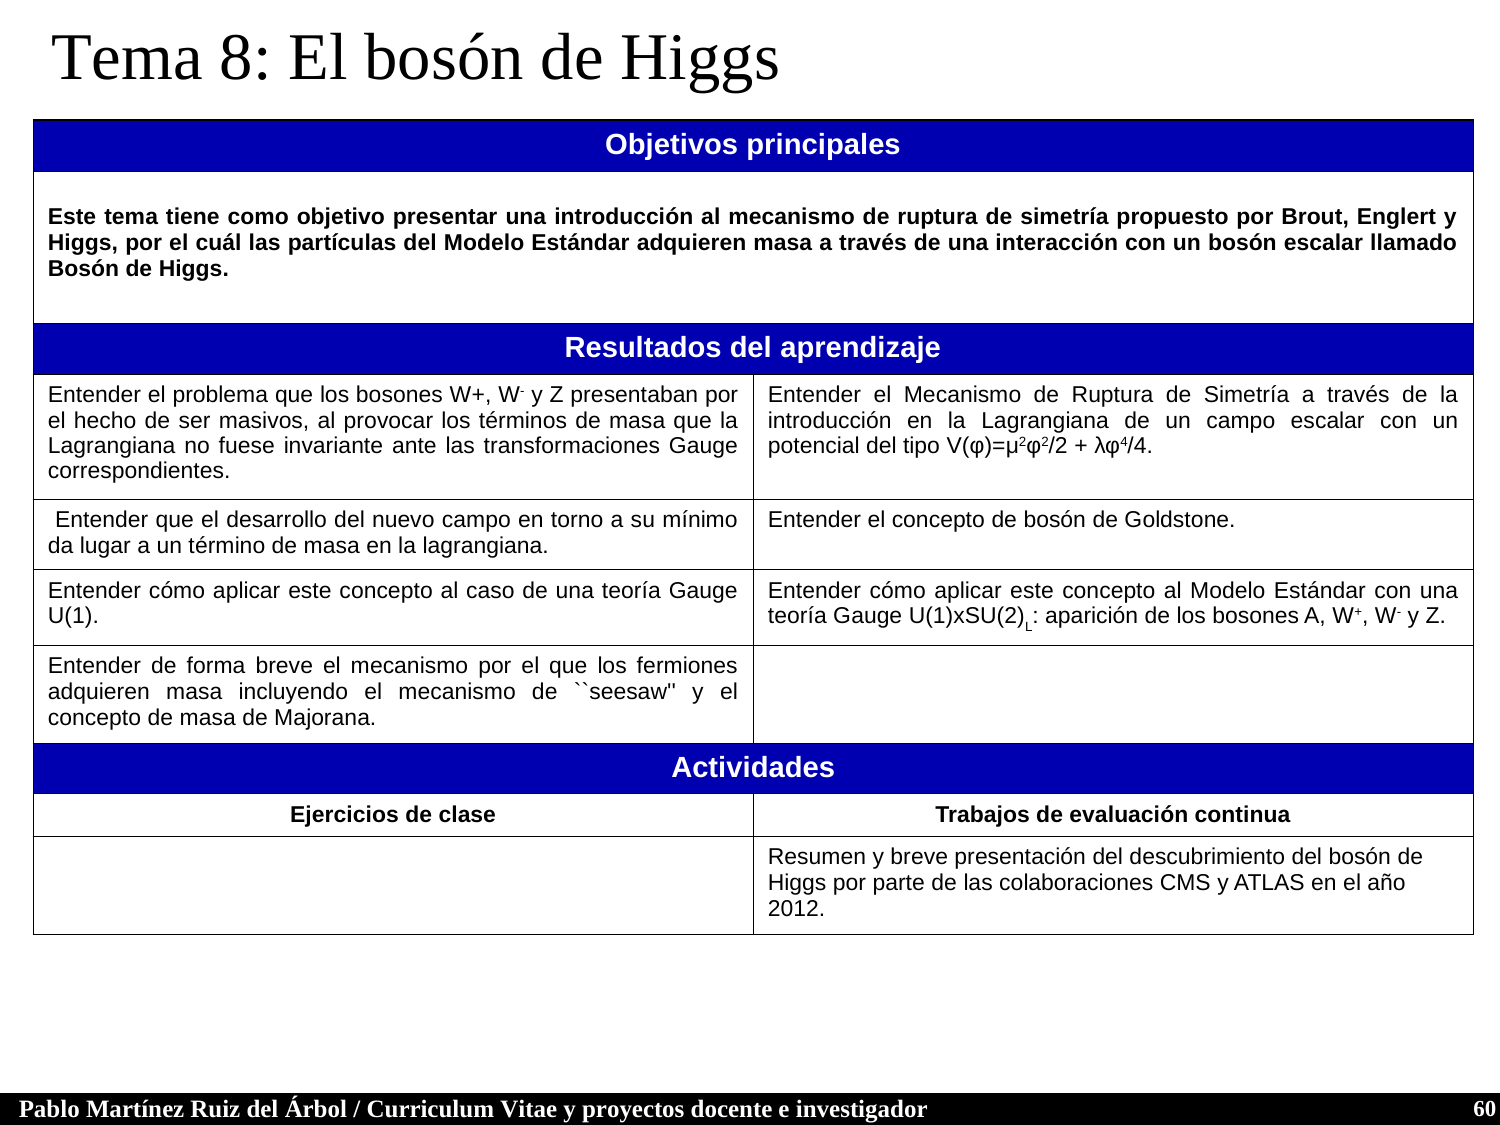

Tema 8: El bosón de Higgs
| Objetivos principales | |
| --- | --- |
| Este tema tiene como objetivo presentar una introducción al mecanismo de ruptura de simetría propuesto por Brout, Englert y Higgs, por el cuál las partículas del Modelo Estándar adquieren masa a través de una interacción con un bosón escalar llamado Bosón de Higgs. | |
| Resultados del aprendizaje | |
| Entender el problema que los bosones W+, W- y Z presentaban por el hecho de ser masivos, al provocar los términos de masa que la Lagrangiana no fuese invariante ante las transformaciones Gauge correspondientes. | Entender el Mecanismo de Ruptura de Simetría a través de la introducción en la Lagrangiana de un campo escalar con un potencial del tipo V(φ)=μ2φ2/2 + λφ4/4. |
| Entender que el desarrollo del nuevo campo en torno a su mínimo da lugar a un término de masa en la lagrangiana. | Entender el concepto de bosón de Goldstone. |
| Entender cómo aplicar este concepto al caso de una teoría Gauge U(1). | Entender cómo aplicar este concepto al Modelo Estándar con una teoría Gauge U(1)xSU(2)L: aparición de los bosones A, W+, W- y Z. |
| Entender de forma breve el mecanismo por el que los fermiones adquieren masa incluyendo el mecanismo de ``seesaw'' y el concepto de masa de Majorana. | |
| Actividades | |
| Ejercicios de clase | Trabajos de evaluación continua |
| | Resumen y breve presentación del descubrimiento del bosón de Higgs por parte de las colaboraciones CMS y ATLAS en el año 2012. |
60